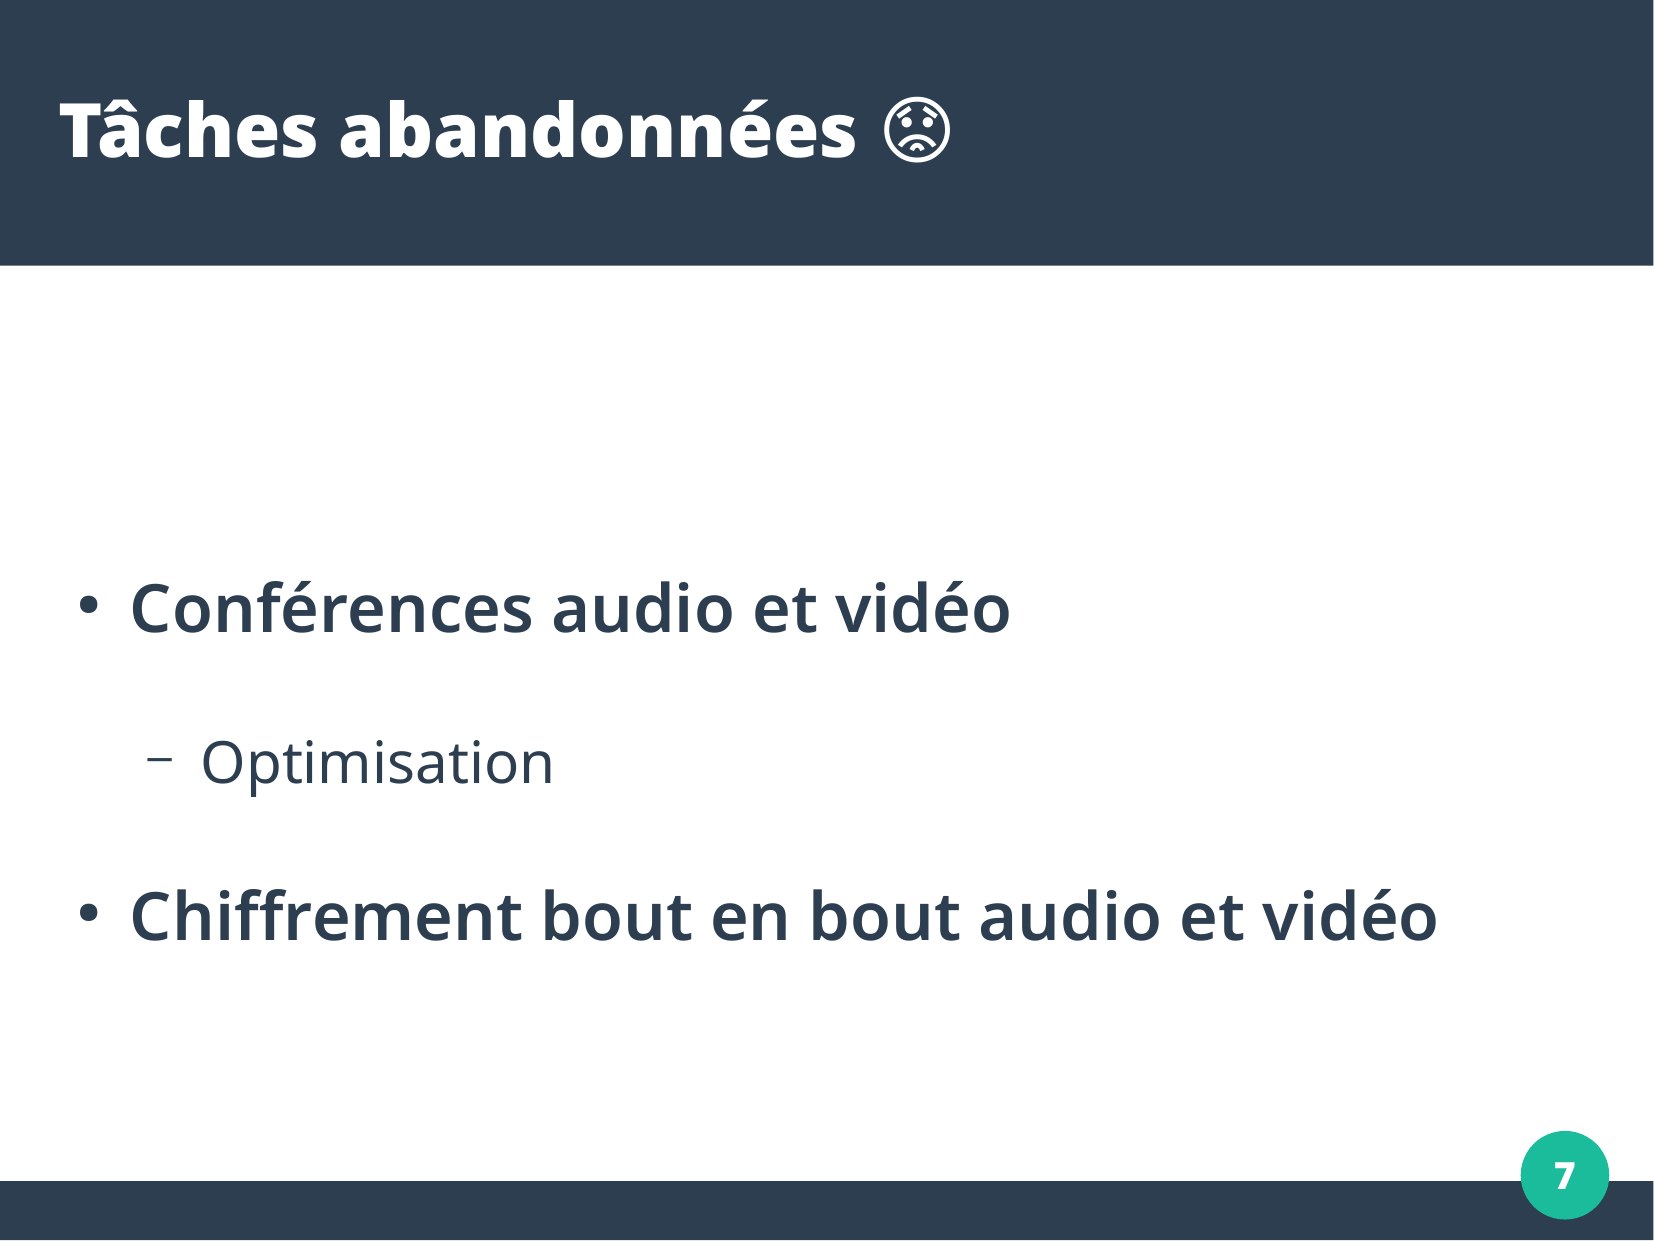

# Tâches abandonnées 😟
Conférences audio et vidéo
Optimisation
Chiffrement bout en bout audio et vidéo
7